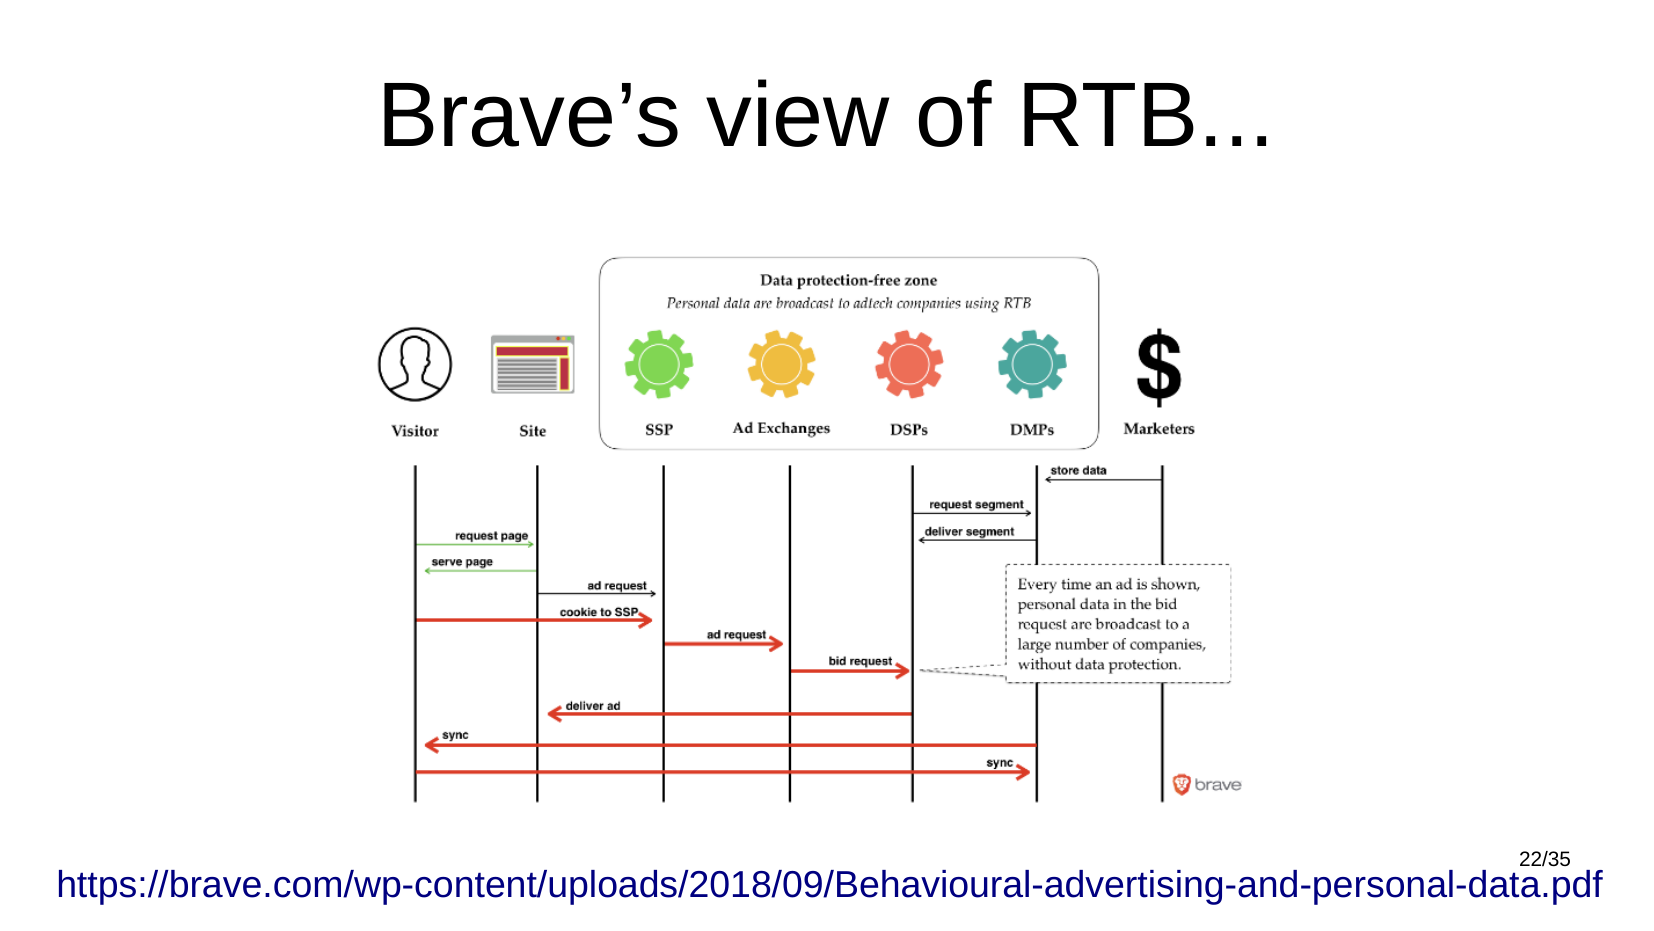

# Brave’s view of RTB...
22
https://brave.com/wp-content/uploads/2018/09/Behavioural-advertising-and-personal-data.pdf